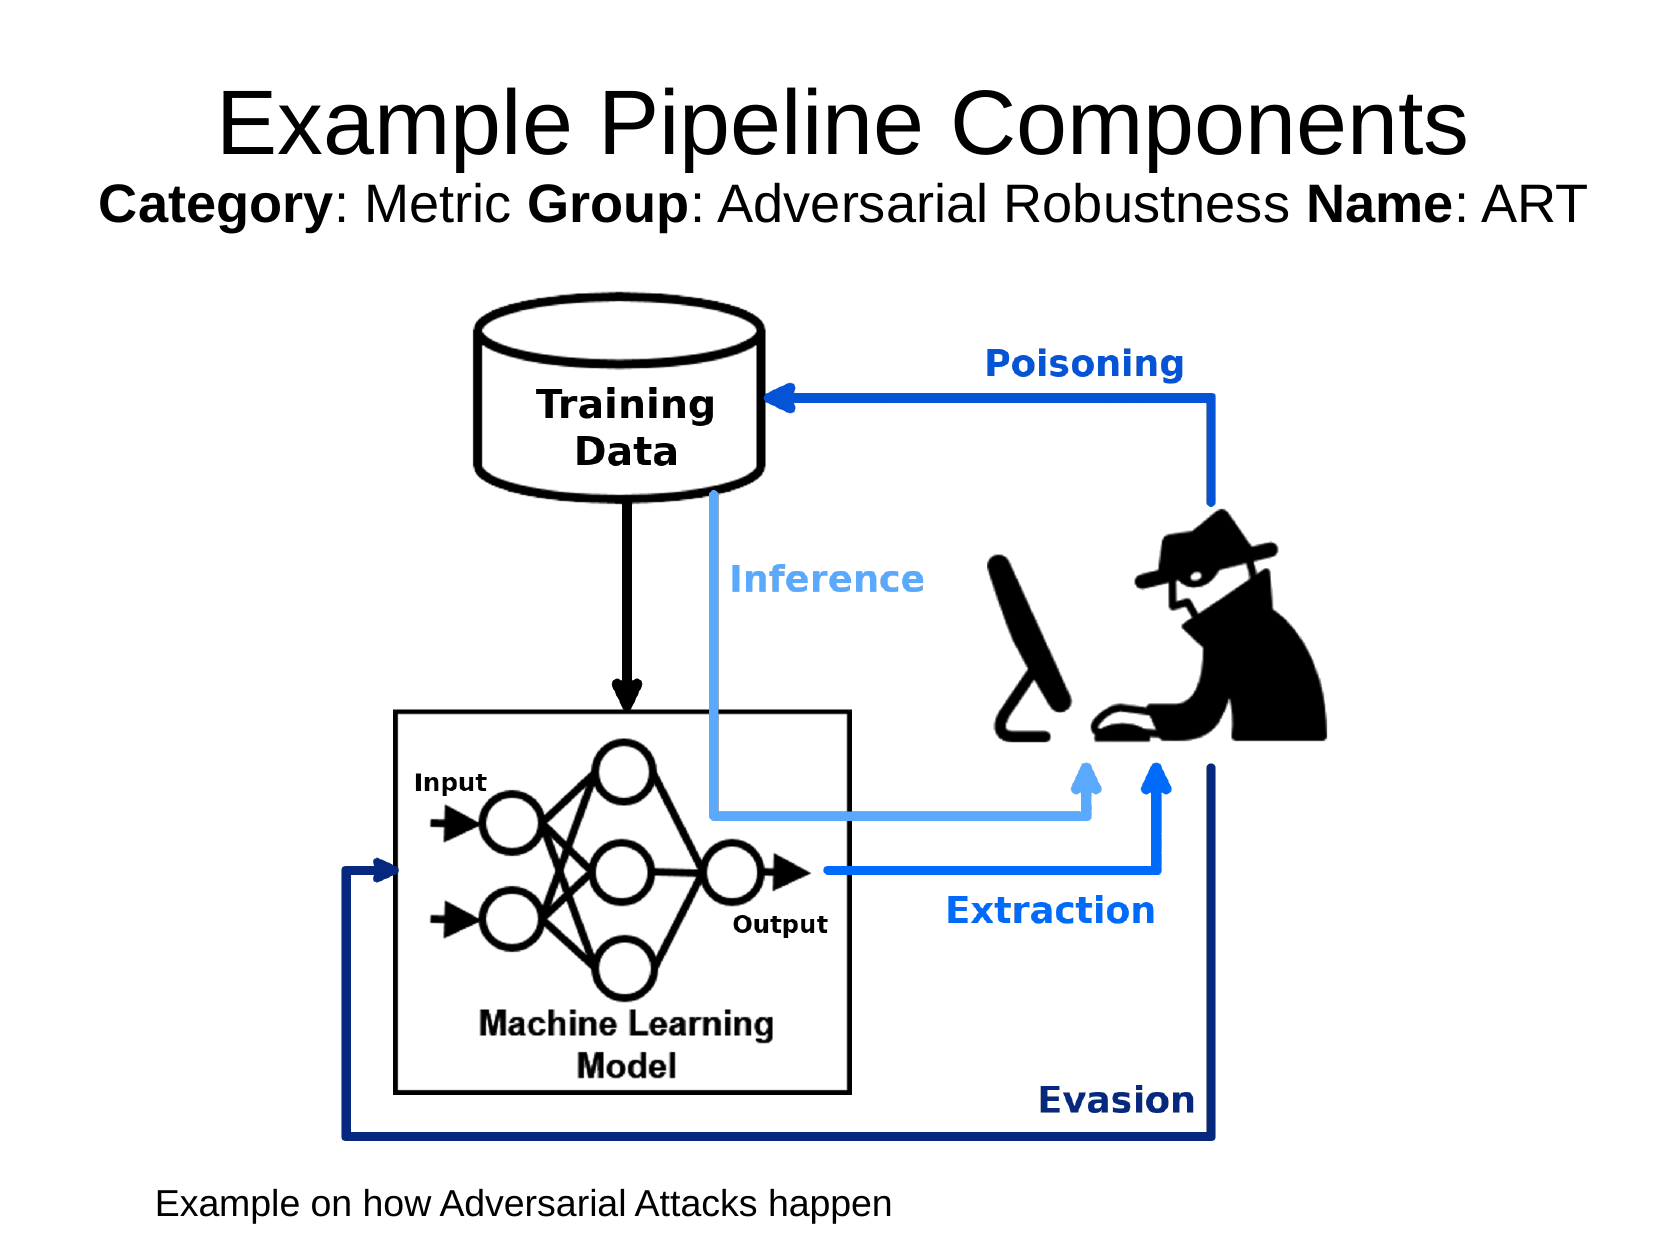

# Example Pipeline Components Category: Metric Group: Adversarial Robustness Name: ART
Example on how Adversarial Attacks happen